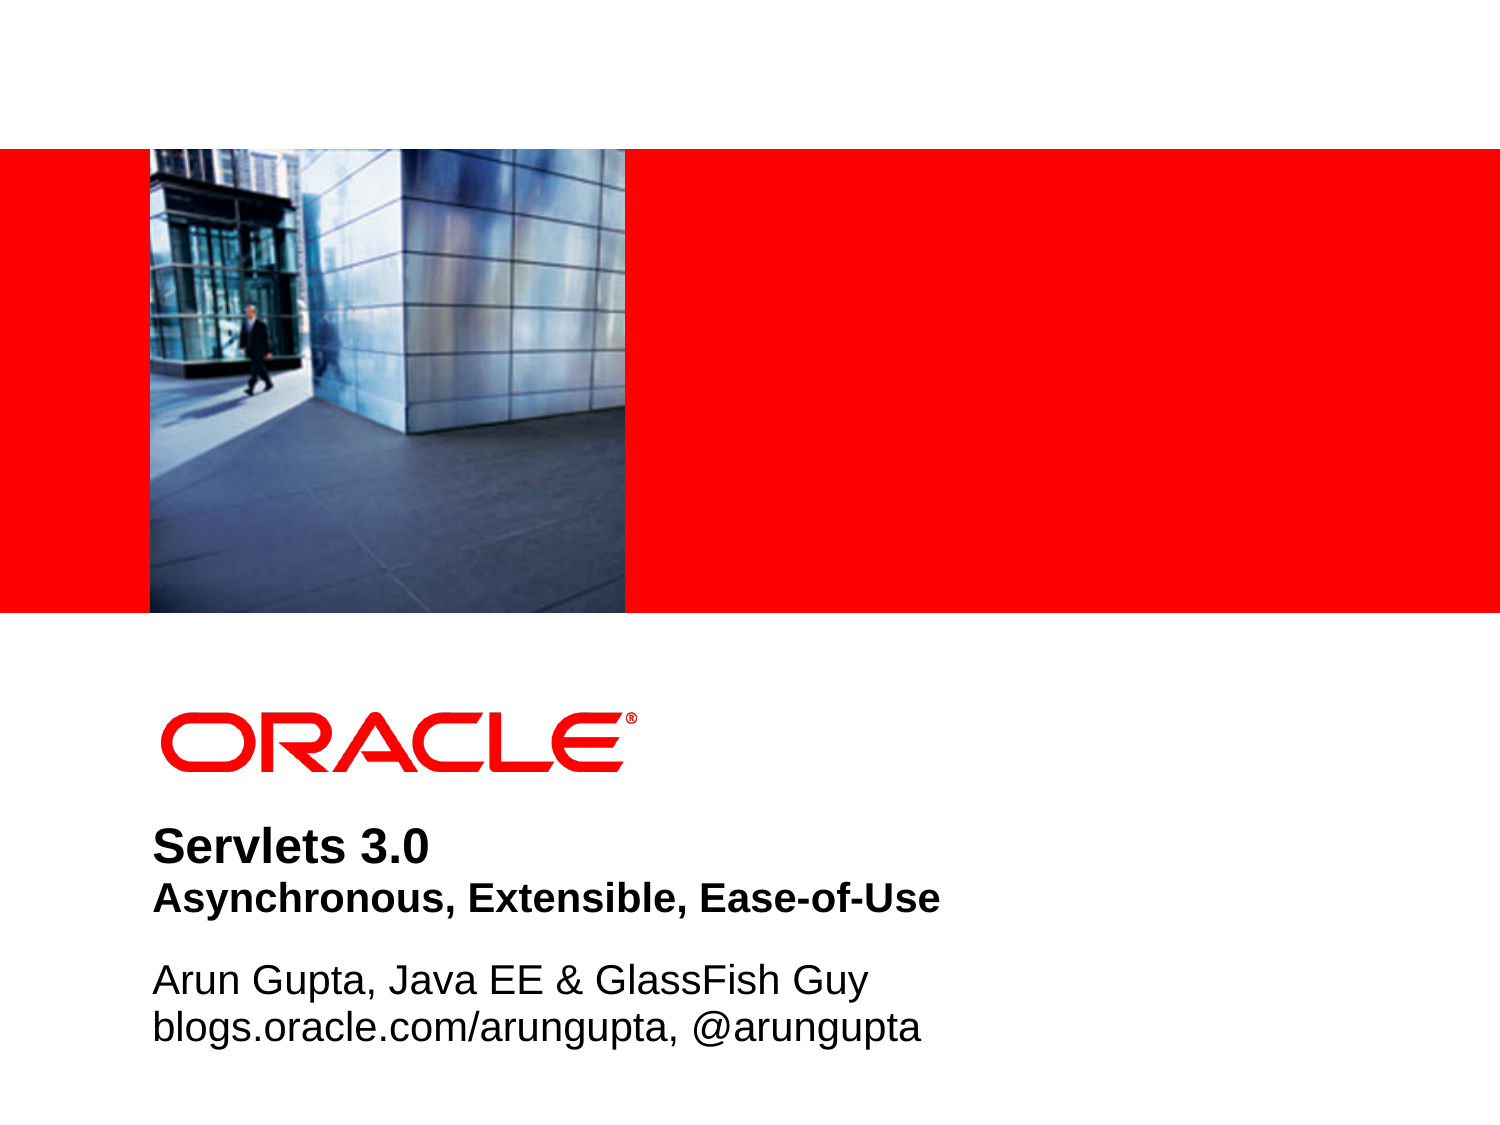

# Servlets 3.0 Asynchronous, Extensible, Ease-of-Use
Arun Gupta, Java EE & GlassFish Guy
blogs.oracle.com/arungupta, @arungupta